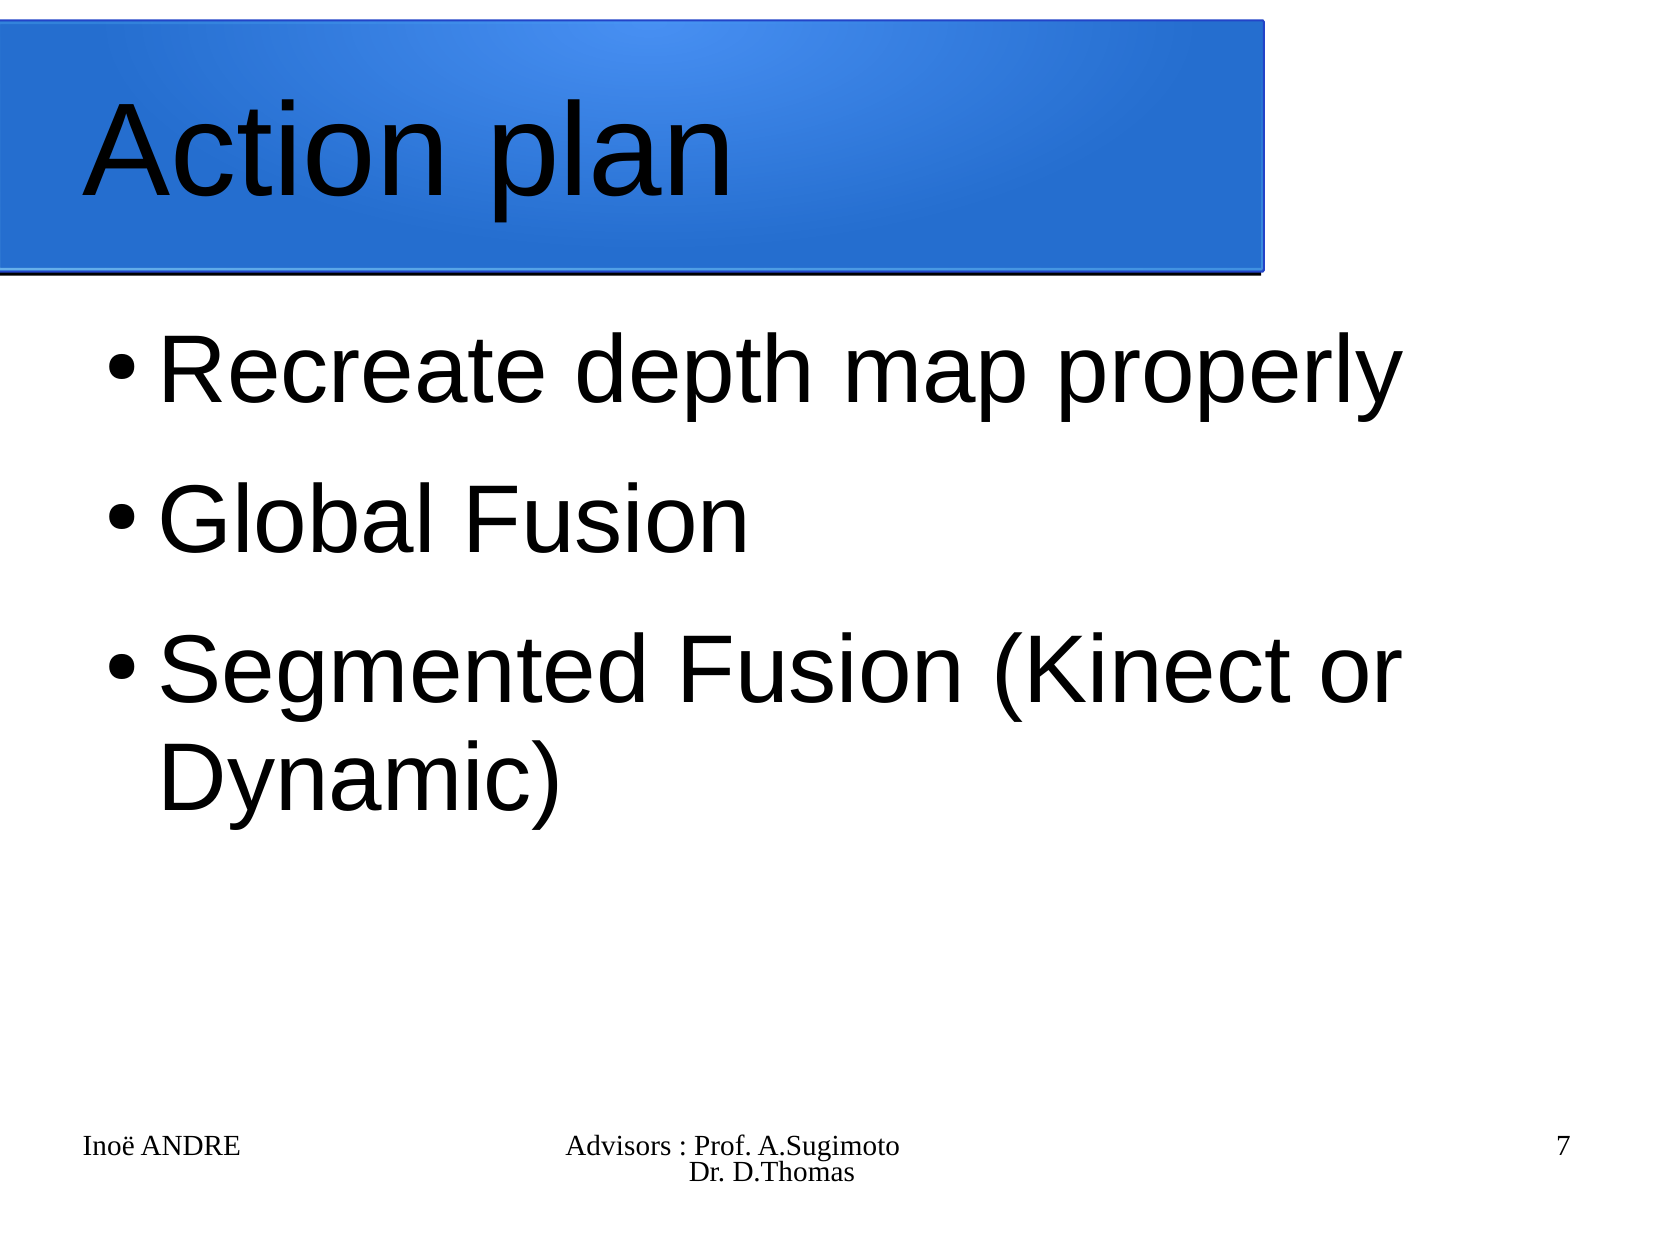

# Action plan
Recreate depth map properly
Global Fusion
Segmented Fusion (Kinect or Dynamic)
Inoë ANDRE
Advisors : Prof. A.Sugimoto Dr. D.Thomas
7